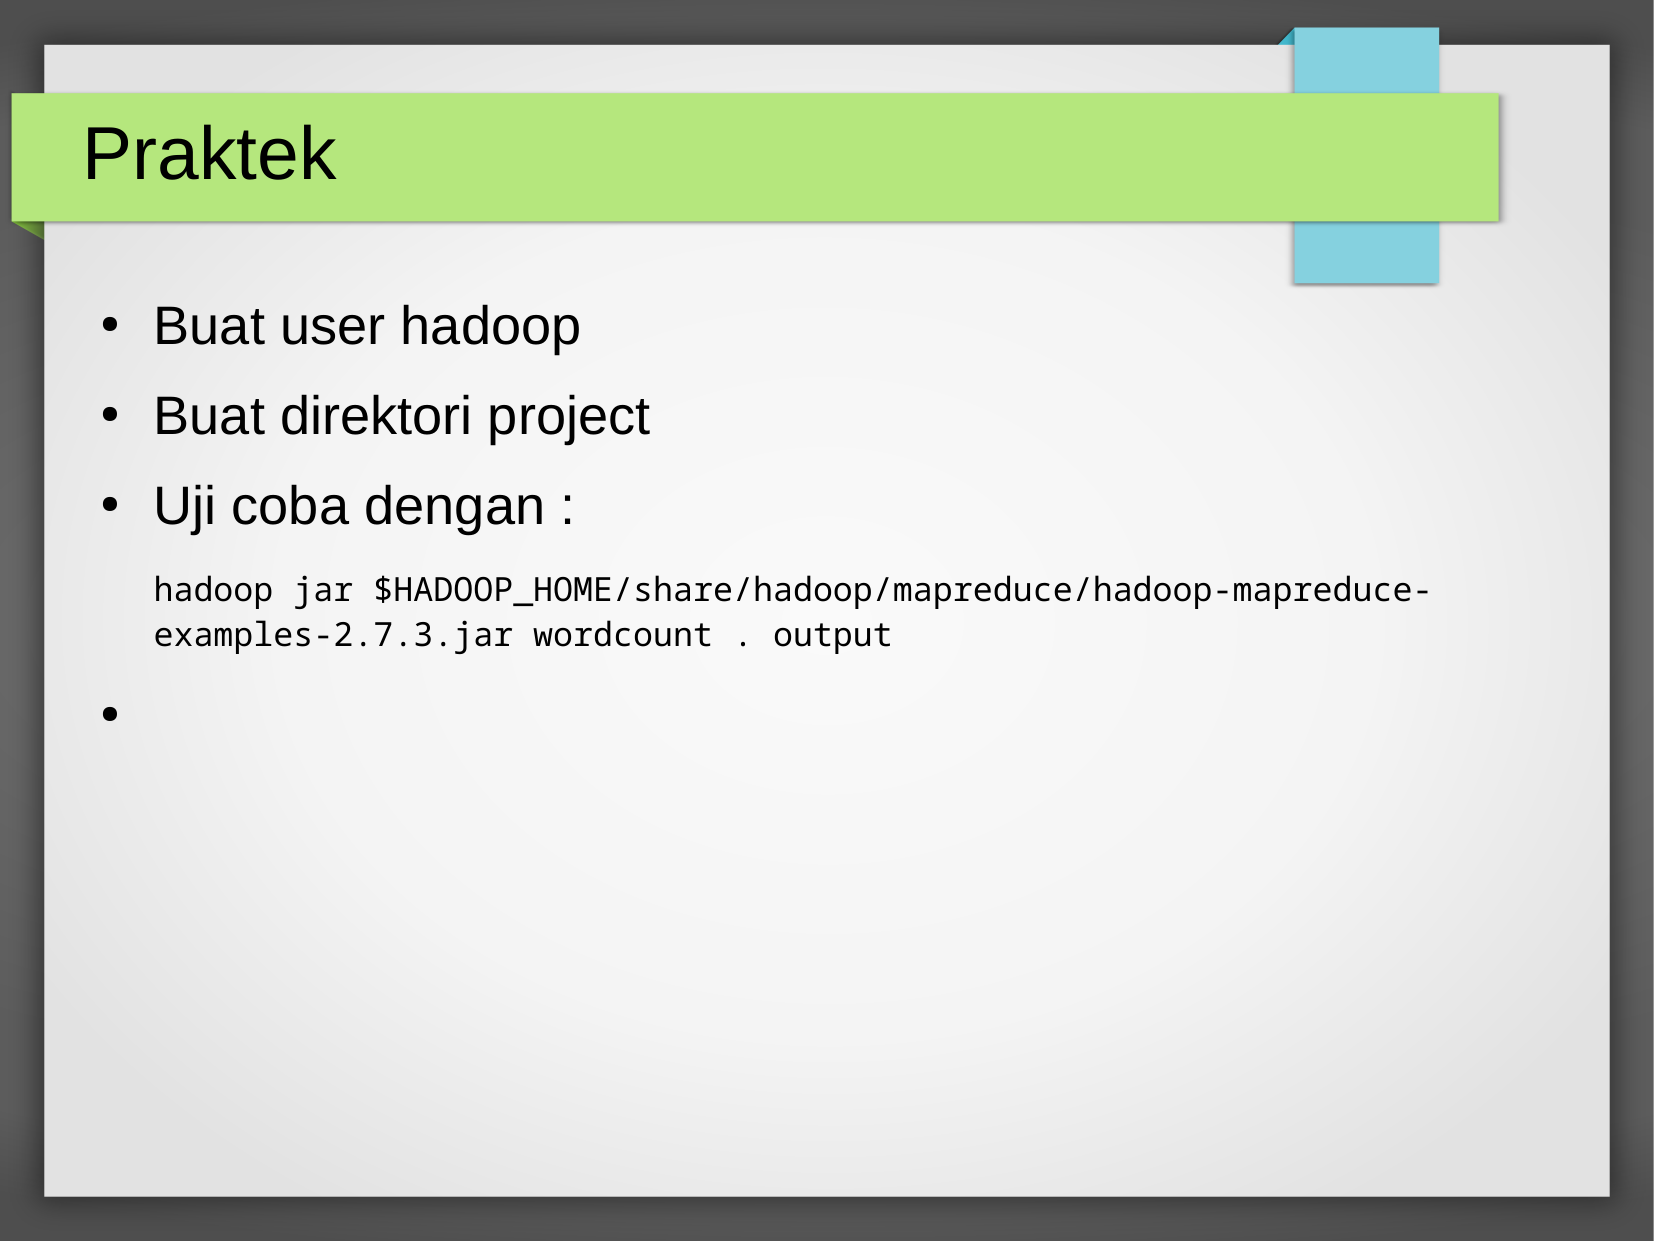

# Praktek
Buat user hadoop
Buat direktori project
Uji coba dengan :
hadoop jar $HADOOP_HOME/share/hadoop/mapreduce/hadoop-mapreduce-examples-2.7.3.jar wordcount . output